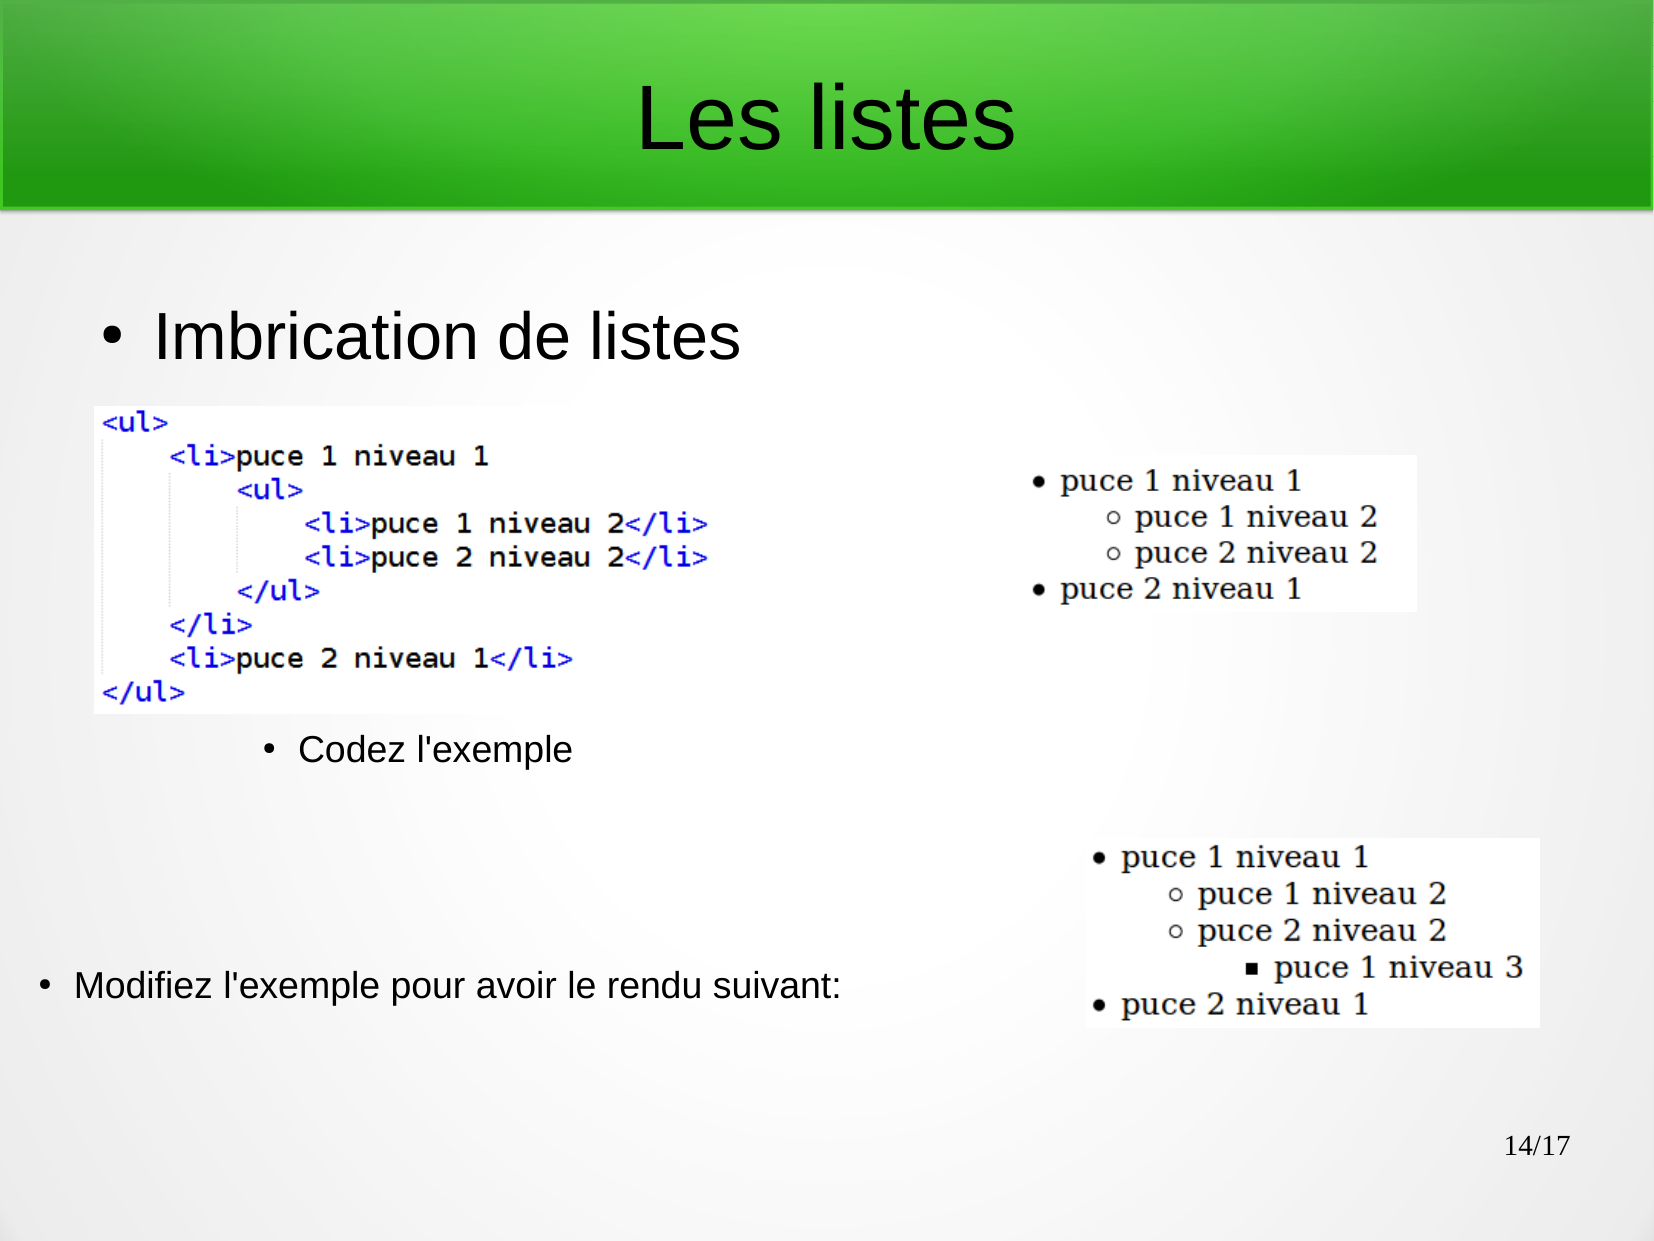

# Les listes
Imbrication de listes
Codez l'exemple
Modifiez l'exemple pour avoir le rendu suivant:
14